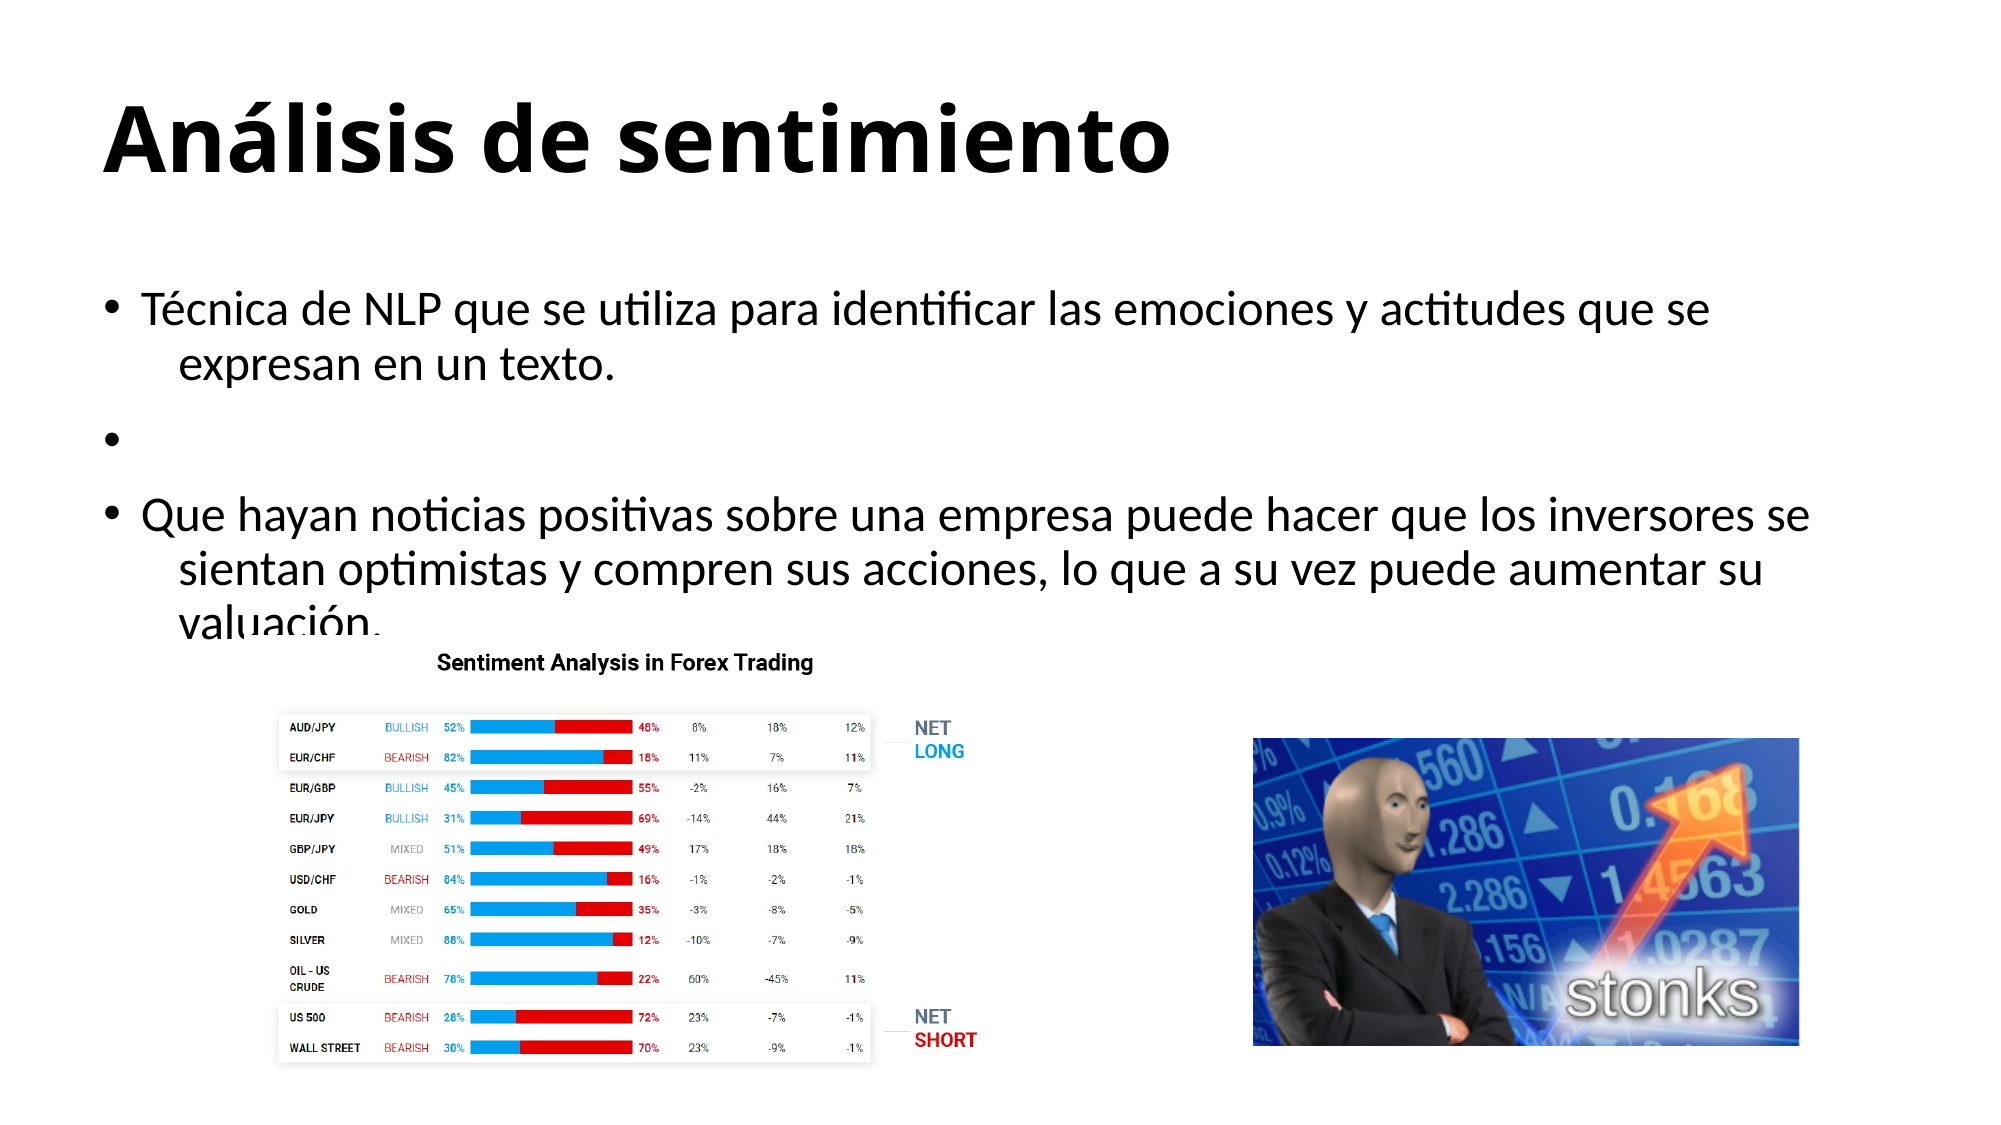

# Análisis de sentimiento
Técnica de NLP que se utiliza para identificar las emociones y actitudes que se expresan en un texto.
Que hayan noticias positivas sobre una empresa puede hacer que los inversores se sientan optimistas y compren sus acciones, lo que a su vez puede aumentar su valuación.